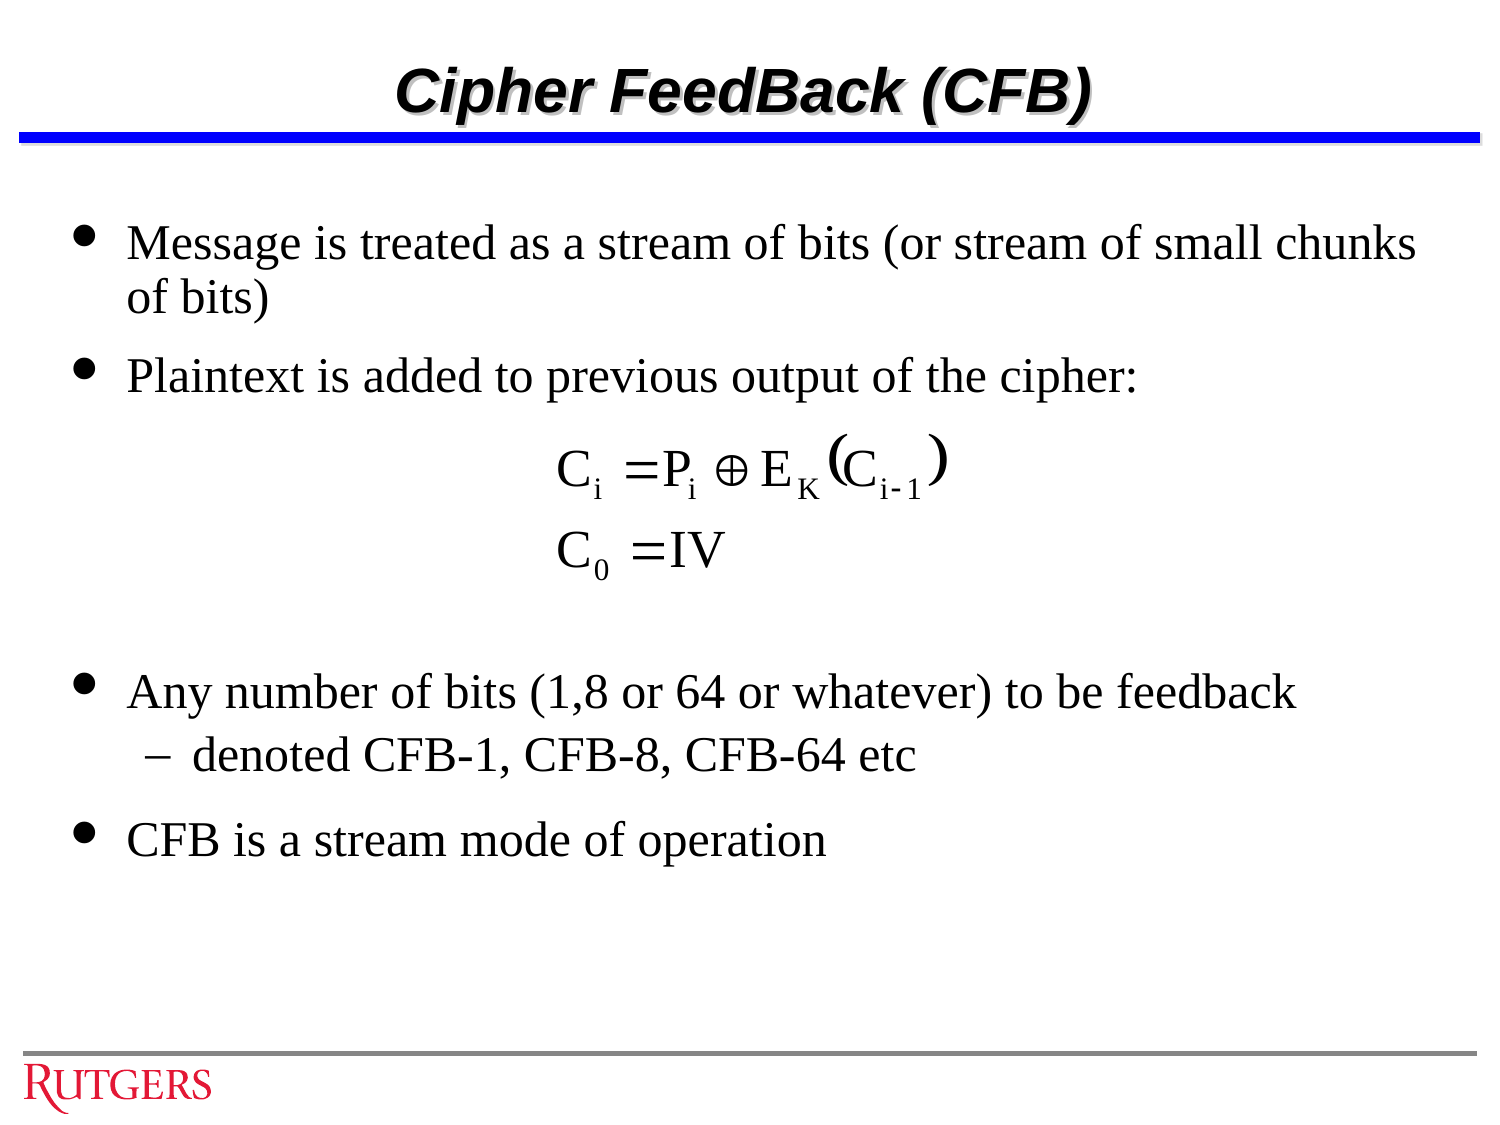

# Cipher FeedBack (CFB)
Message is treated as a stream of bits (or stream of small chunks of bits)
Plaintext is added to previous output of the cipher:
Any number of bits (1,8 or 64 or whatever) to be feedback
denoted CFB-1, CFB-8, CFB-64 etc
CFB is a stream mode of operation